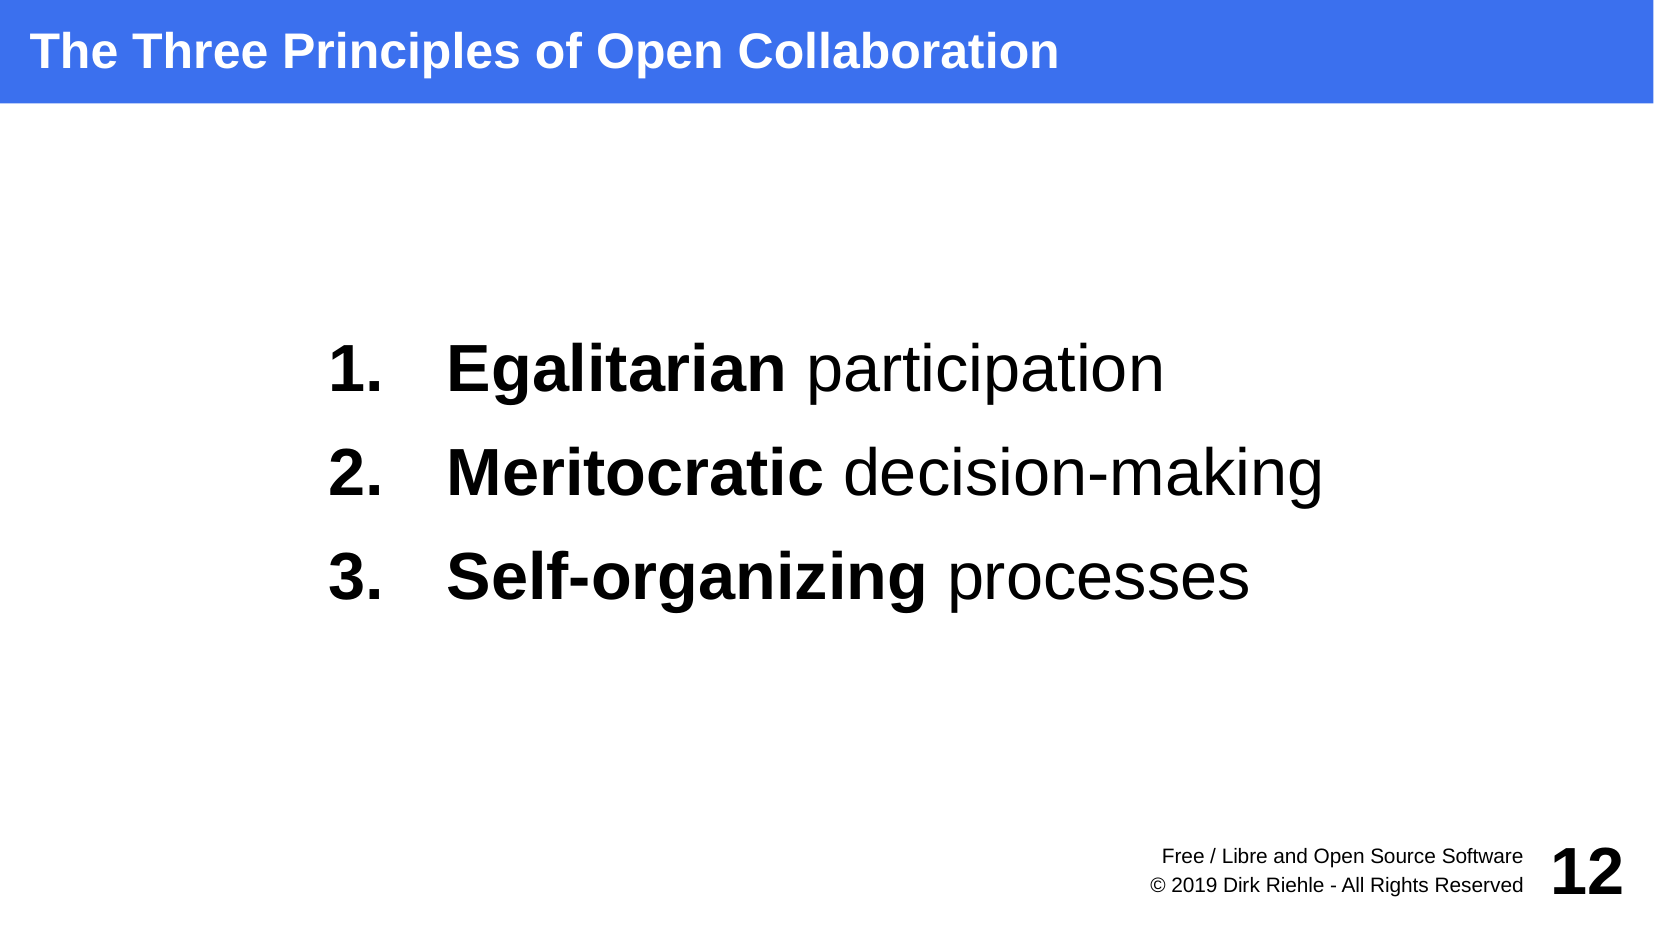

# The Three Principles of Open Collaboration
Egalitarian participation
Meritocratic decision-making
Self-organizing processes
Free / Libre and Open Source Software
12
© 2019 Dirk Riehle - All Rights Reserved